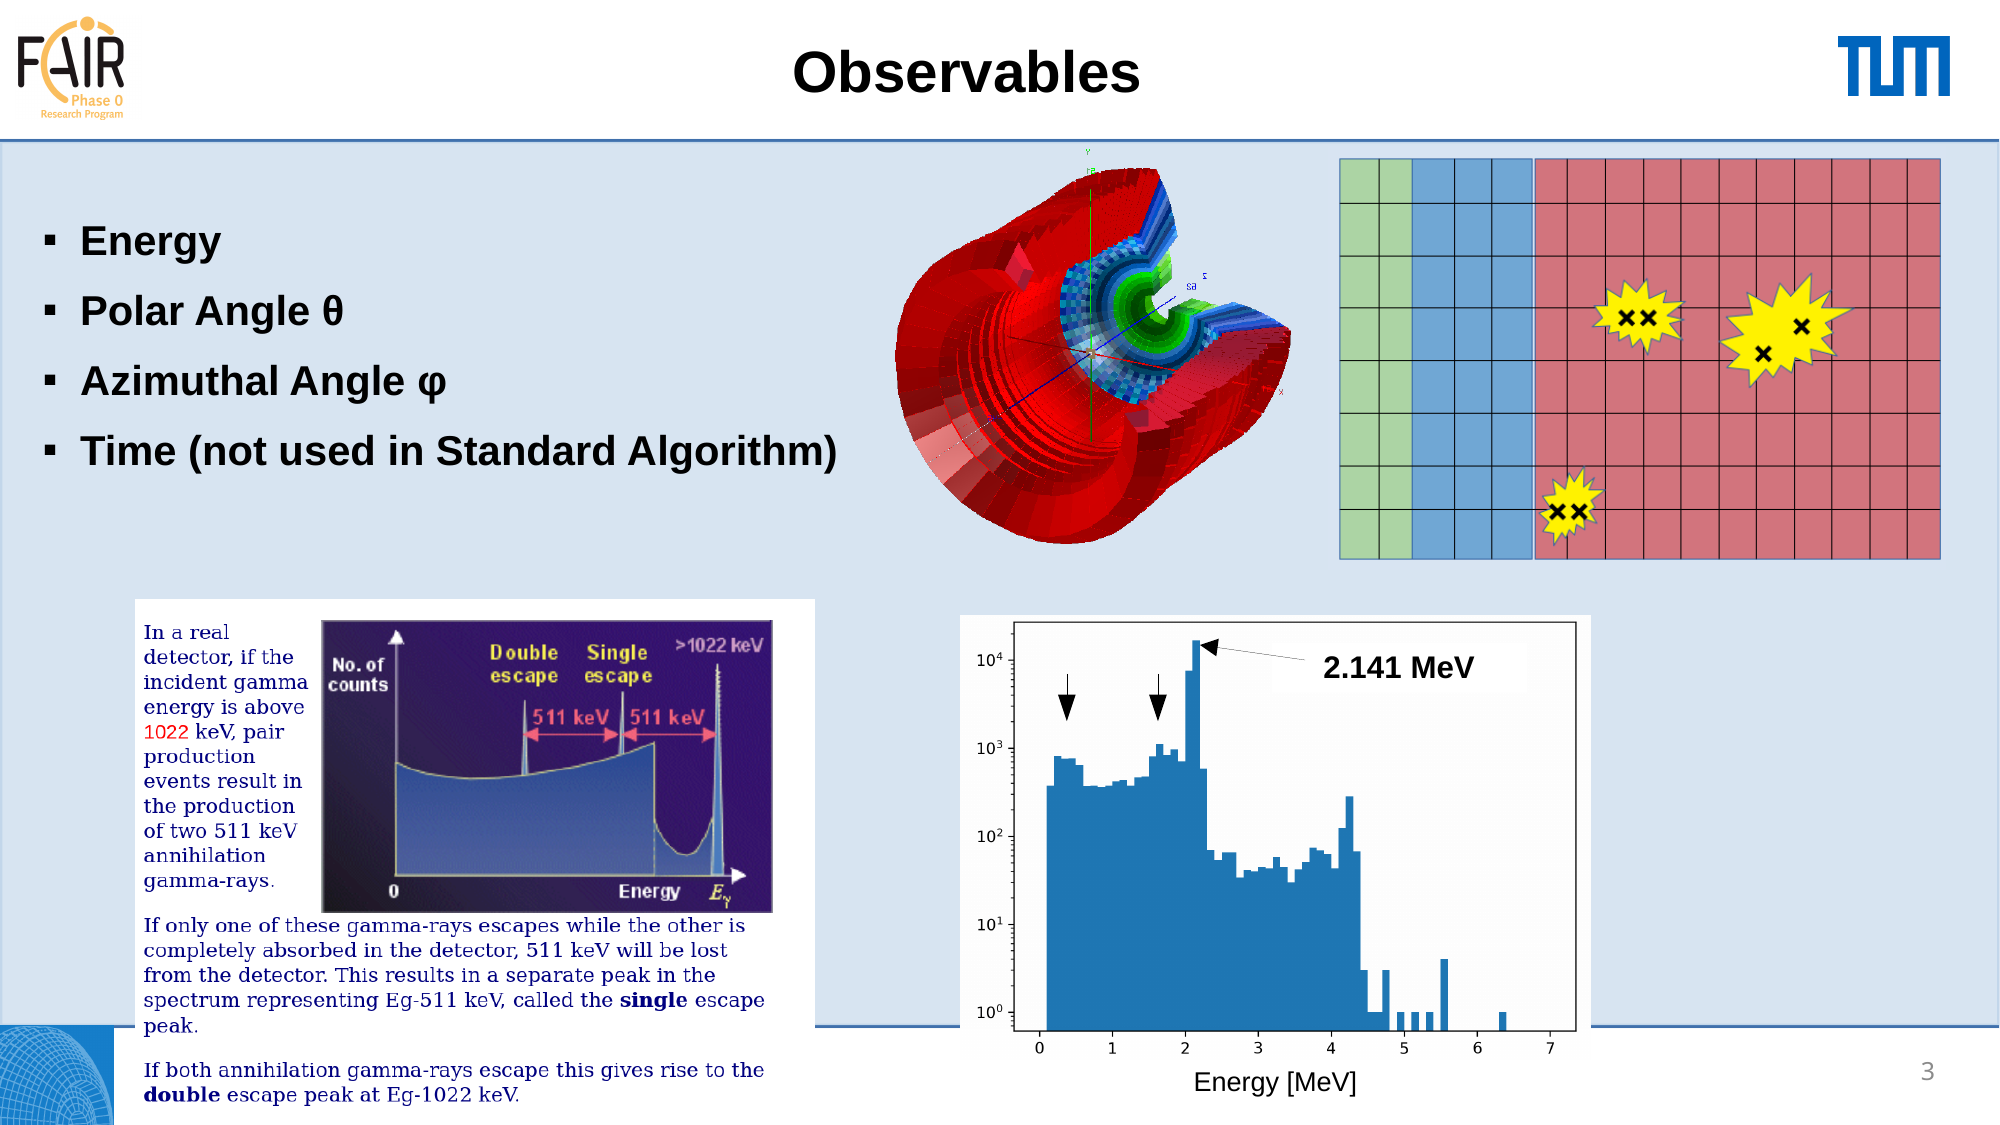

#
Observables
Energy
Polar Angle θ
Azimuthal Angle φ
Time (not used in Standard Algorithm)
Energy [MeV]
2.141 MeV
3